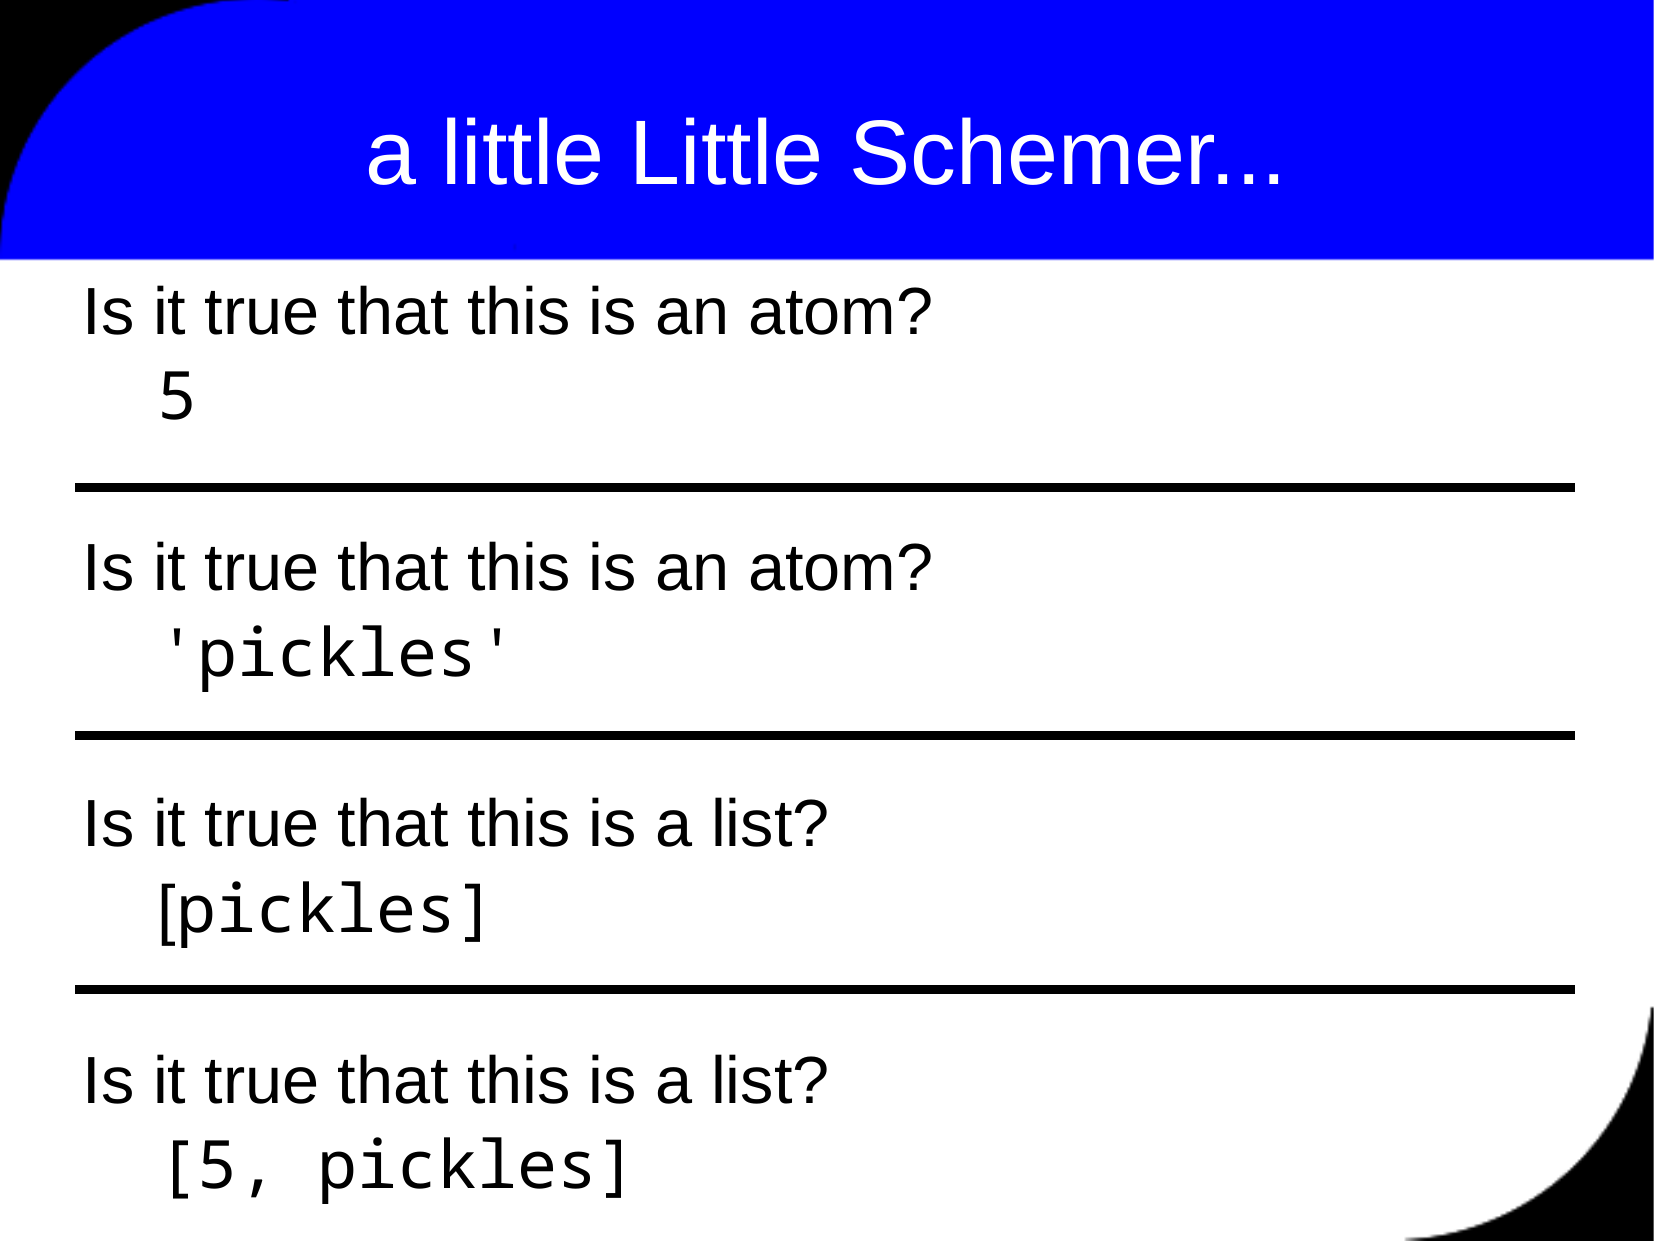

# a little Little Schemer...
Is it true that this is an atom?
	5
Is it true that this is an atom?
	'pickles'
Is it true that this is a list?
	[pickles]
Is it true that this is a list?
	[5, pickles]